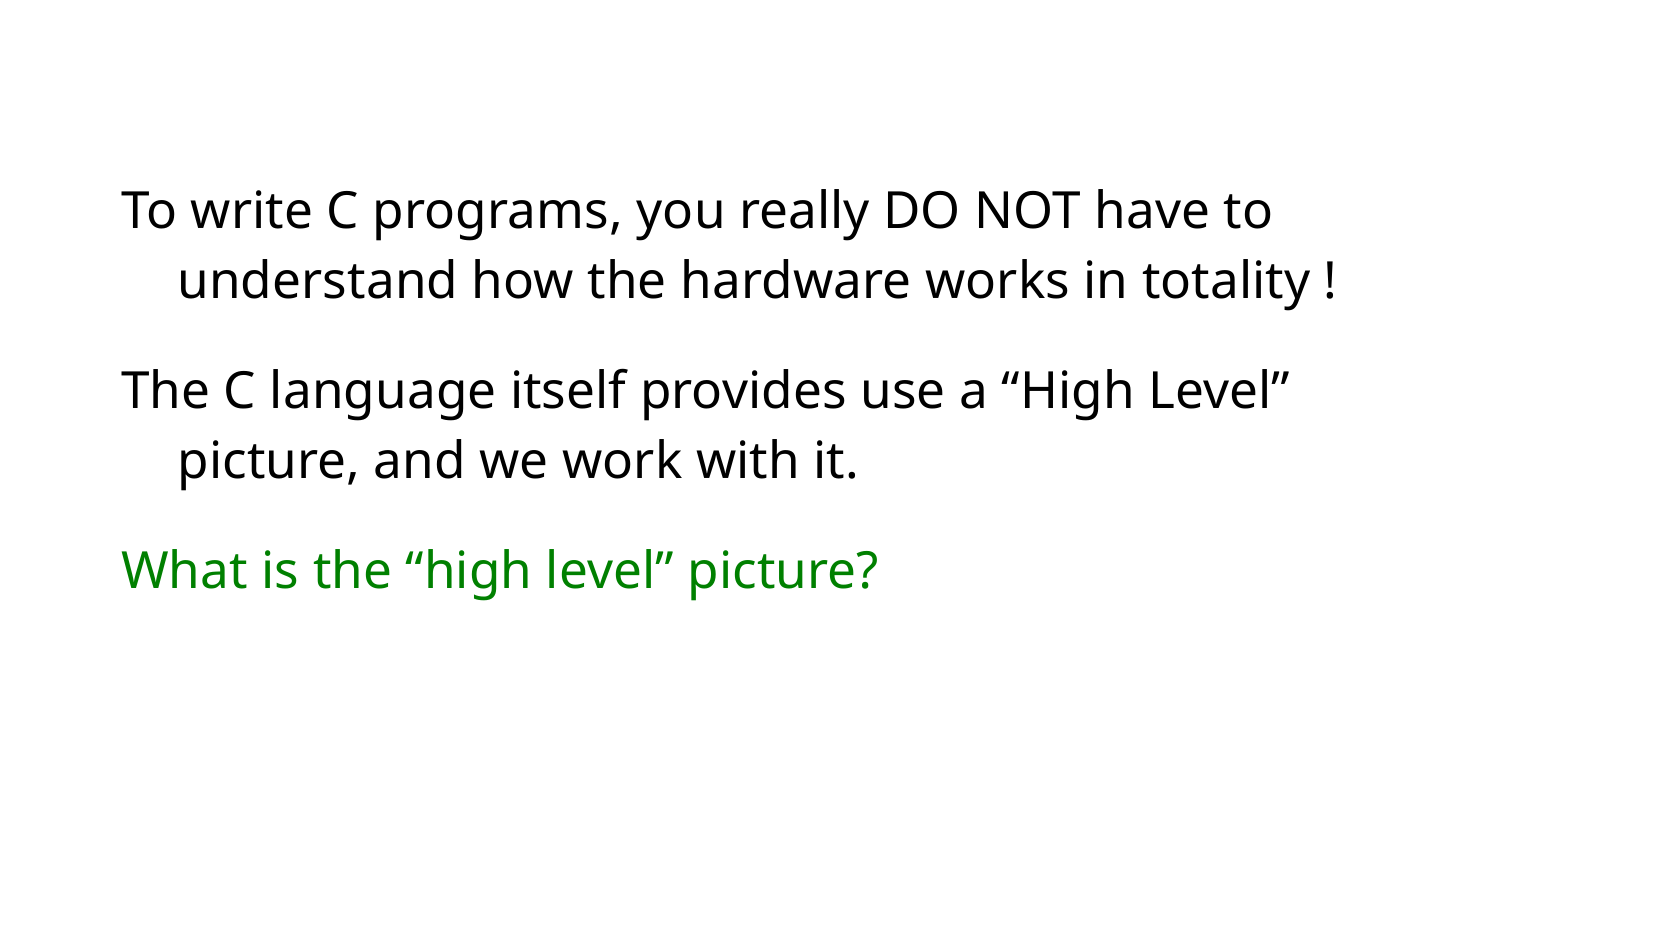

# To write C programs, you really DO NOT have to understand how the hardware works in totality !
The C language itself provides use a “High Level” picture, and we work with it.
What is the “high level” picture?